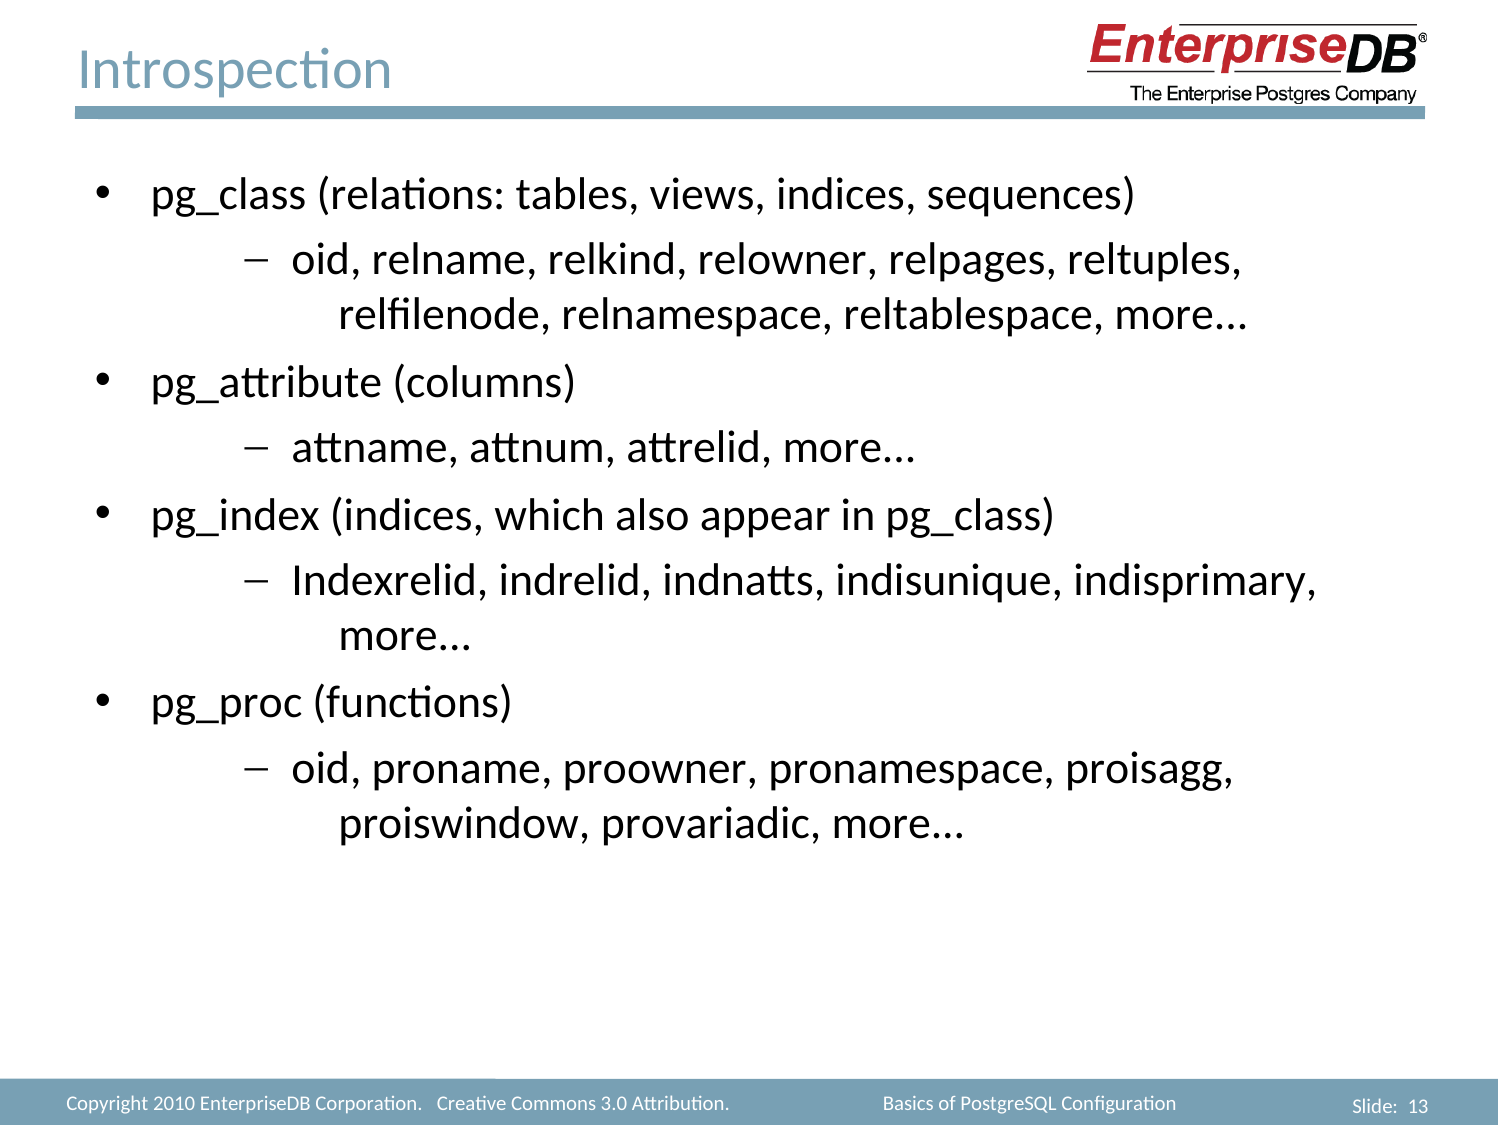

# Introspection
pg_class (relations: tables, views, indices, sequences)
oid, relname, relkind, relowner, relpages, reltuples, relfilenode, relnamespace, reltablespace, more...
pg_attribute (columns)
attname, attnum, attrelid, more...
pg_index (indices, which also appear in pg_class)
Indexrelid, indrelid, indnatts, indisunique, indisprimary, more...
pg_proc (functions)
oid, proname, proowner, pronamespace, proisagg, proiswindow, provariadic, more...